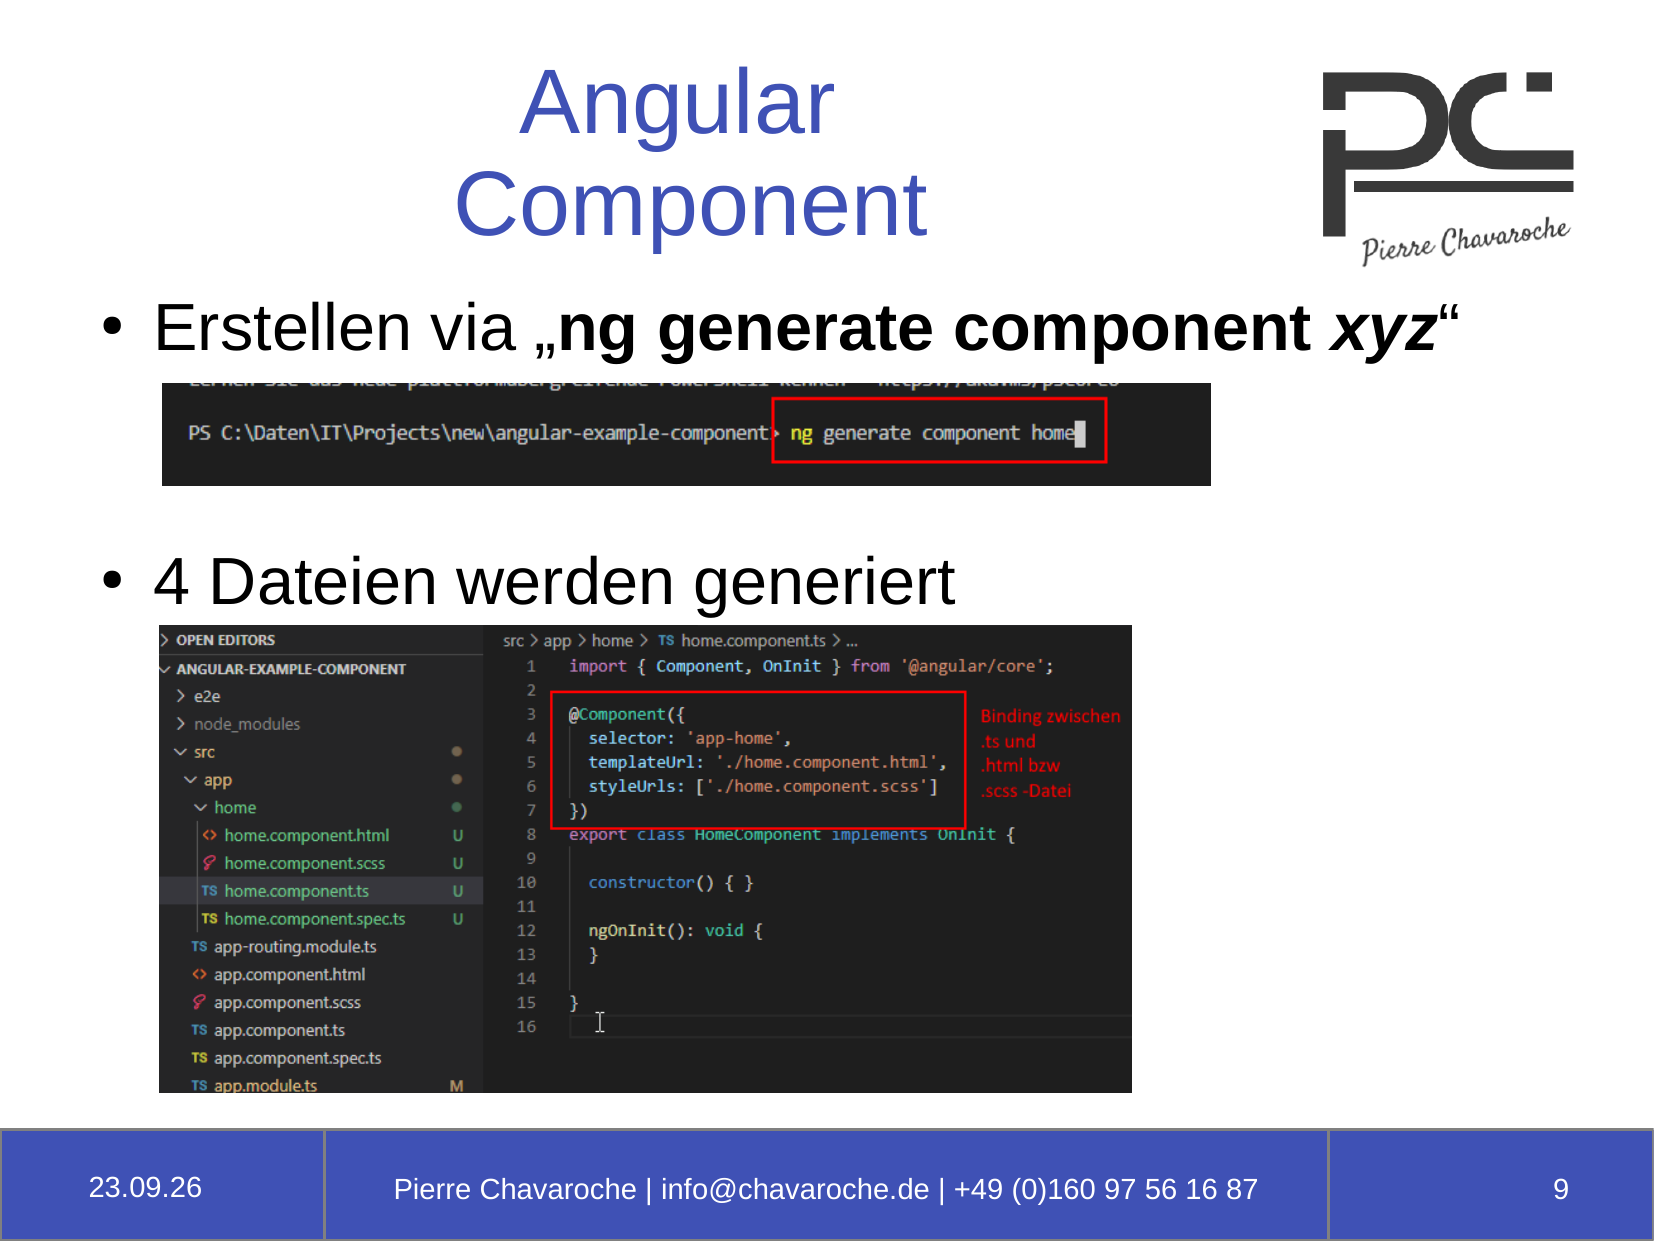

# Angular Component
Erstellen via „ng generate component xyz“
4 Dateien werden generiert
Pierre Chavaroche | info@chavaroche.de | +49 (0)160 97 56 16 87
9